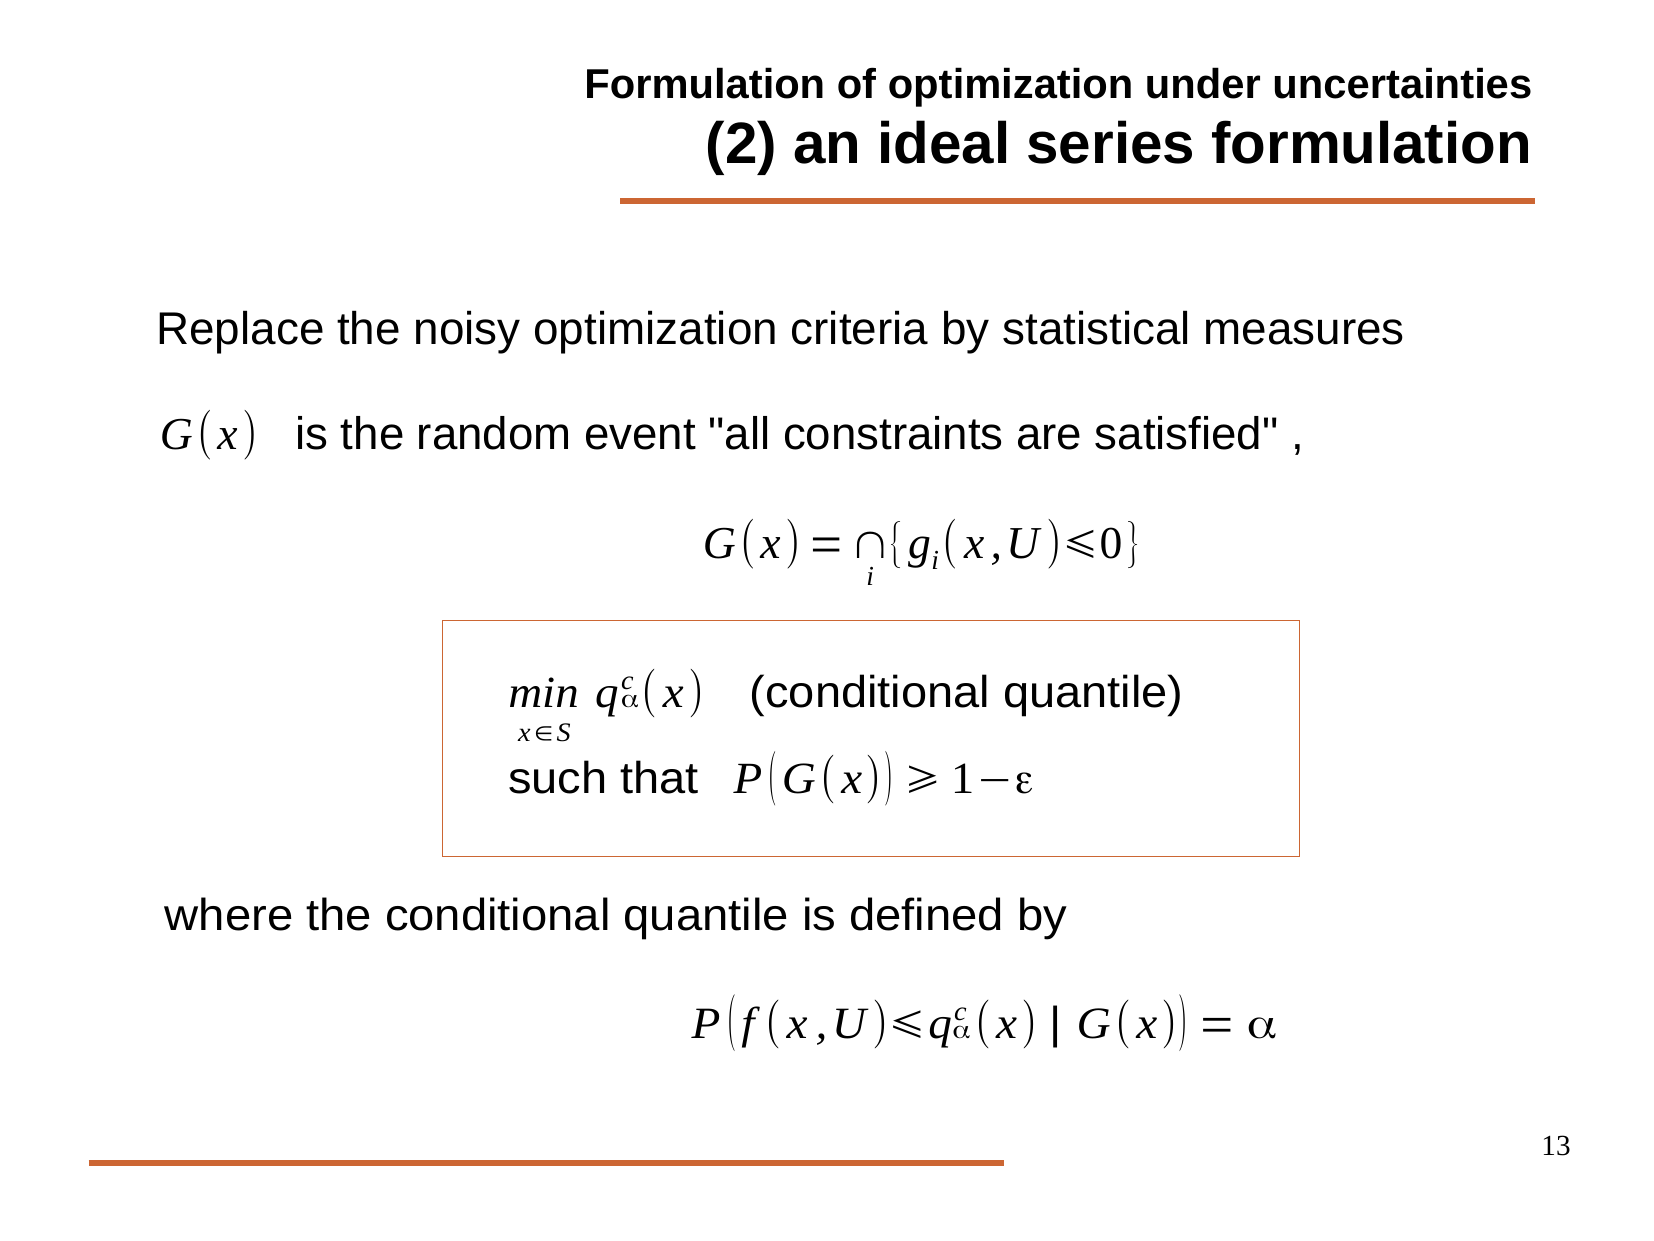

Formulation of optimization under uncertainties
(2) an ideal series formulation
Replace the noisy optimization criteria by statistical measures
13